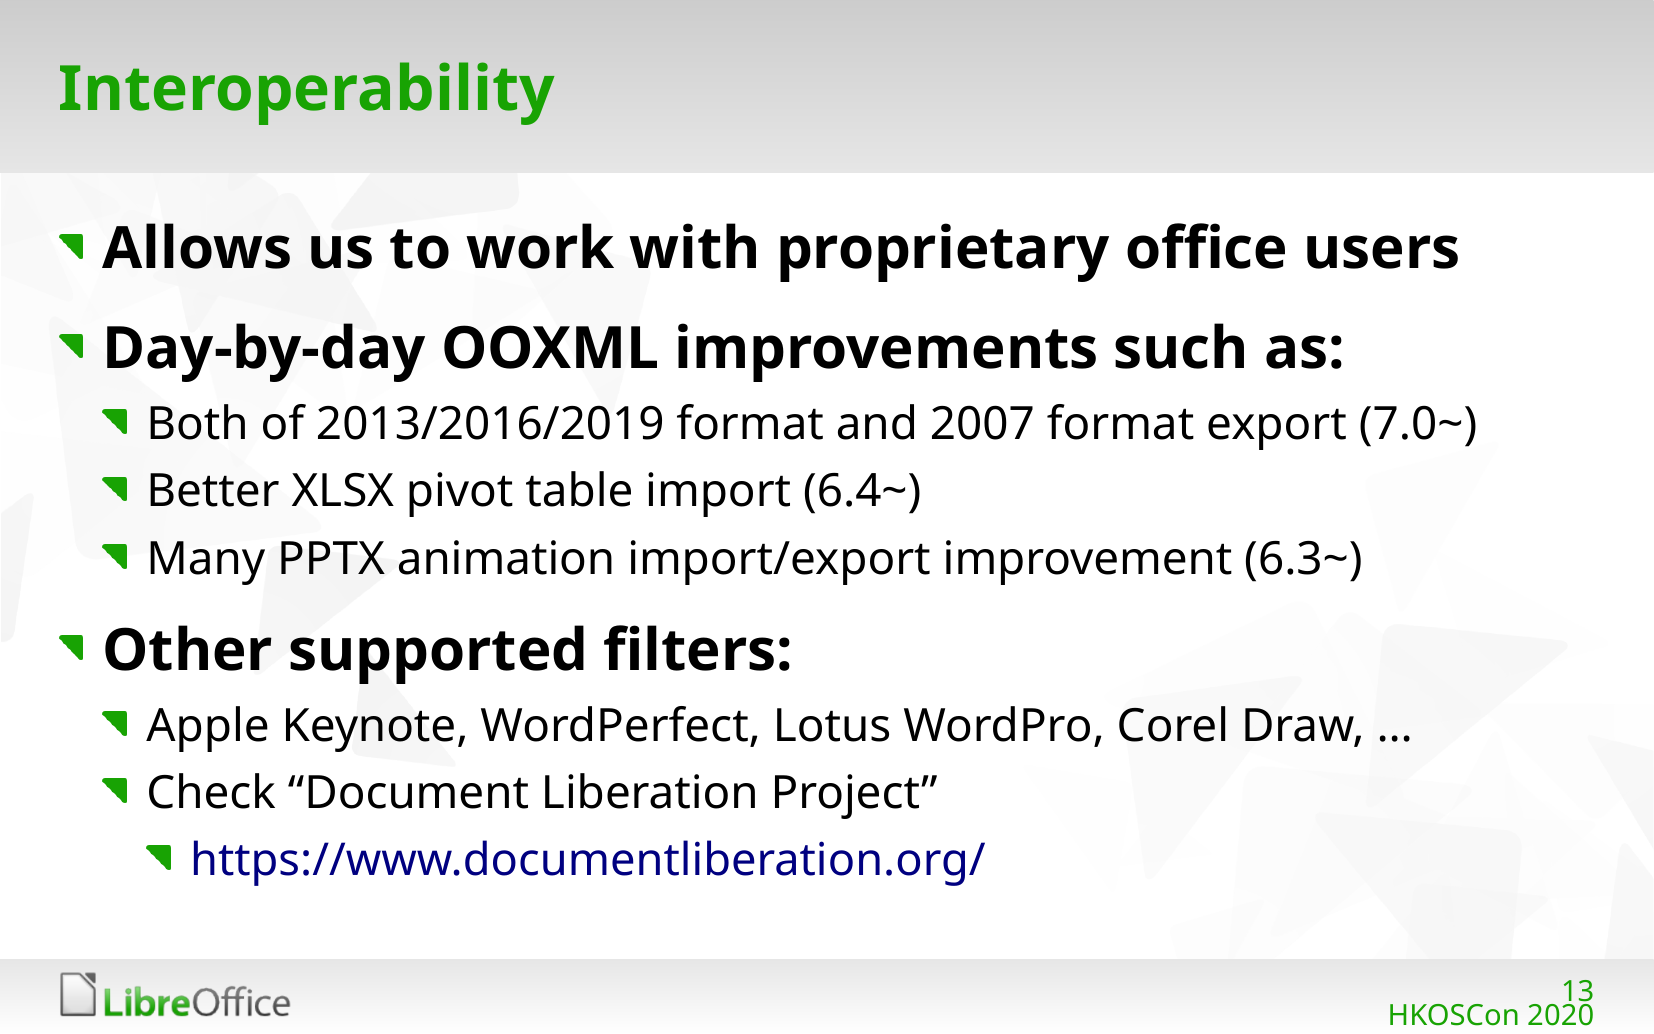

# Interoperability
Allows us to work with proprietary office users
Day-by-day OOXML improvements such as:
Both of 2013/2016/2019 format and 2007 format export (7.0~)
Better XLSX pivot table import (6.4~)
Many PPTX animation import/export improvement (6.3~)
Other supported filters:
Apple Keynote, WordPerfect, Lotus WordPro, Corel Draw, …
Check “Document Liberation Project”
https://www.documentliberation.org/
13
HKOSCon 2020